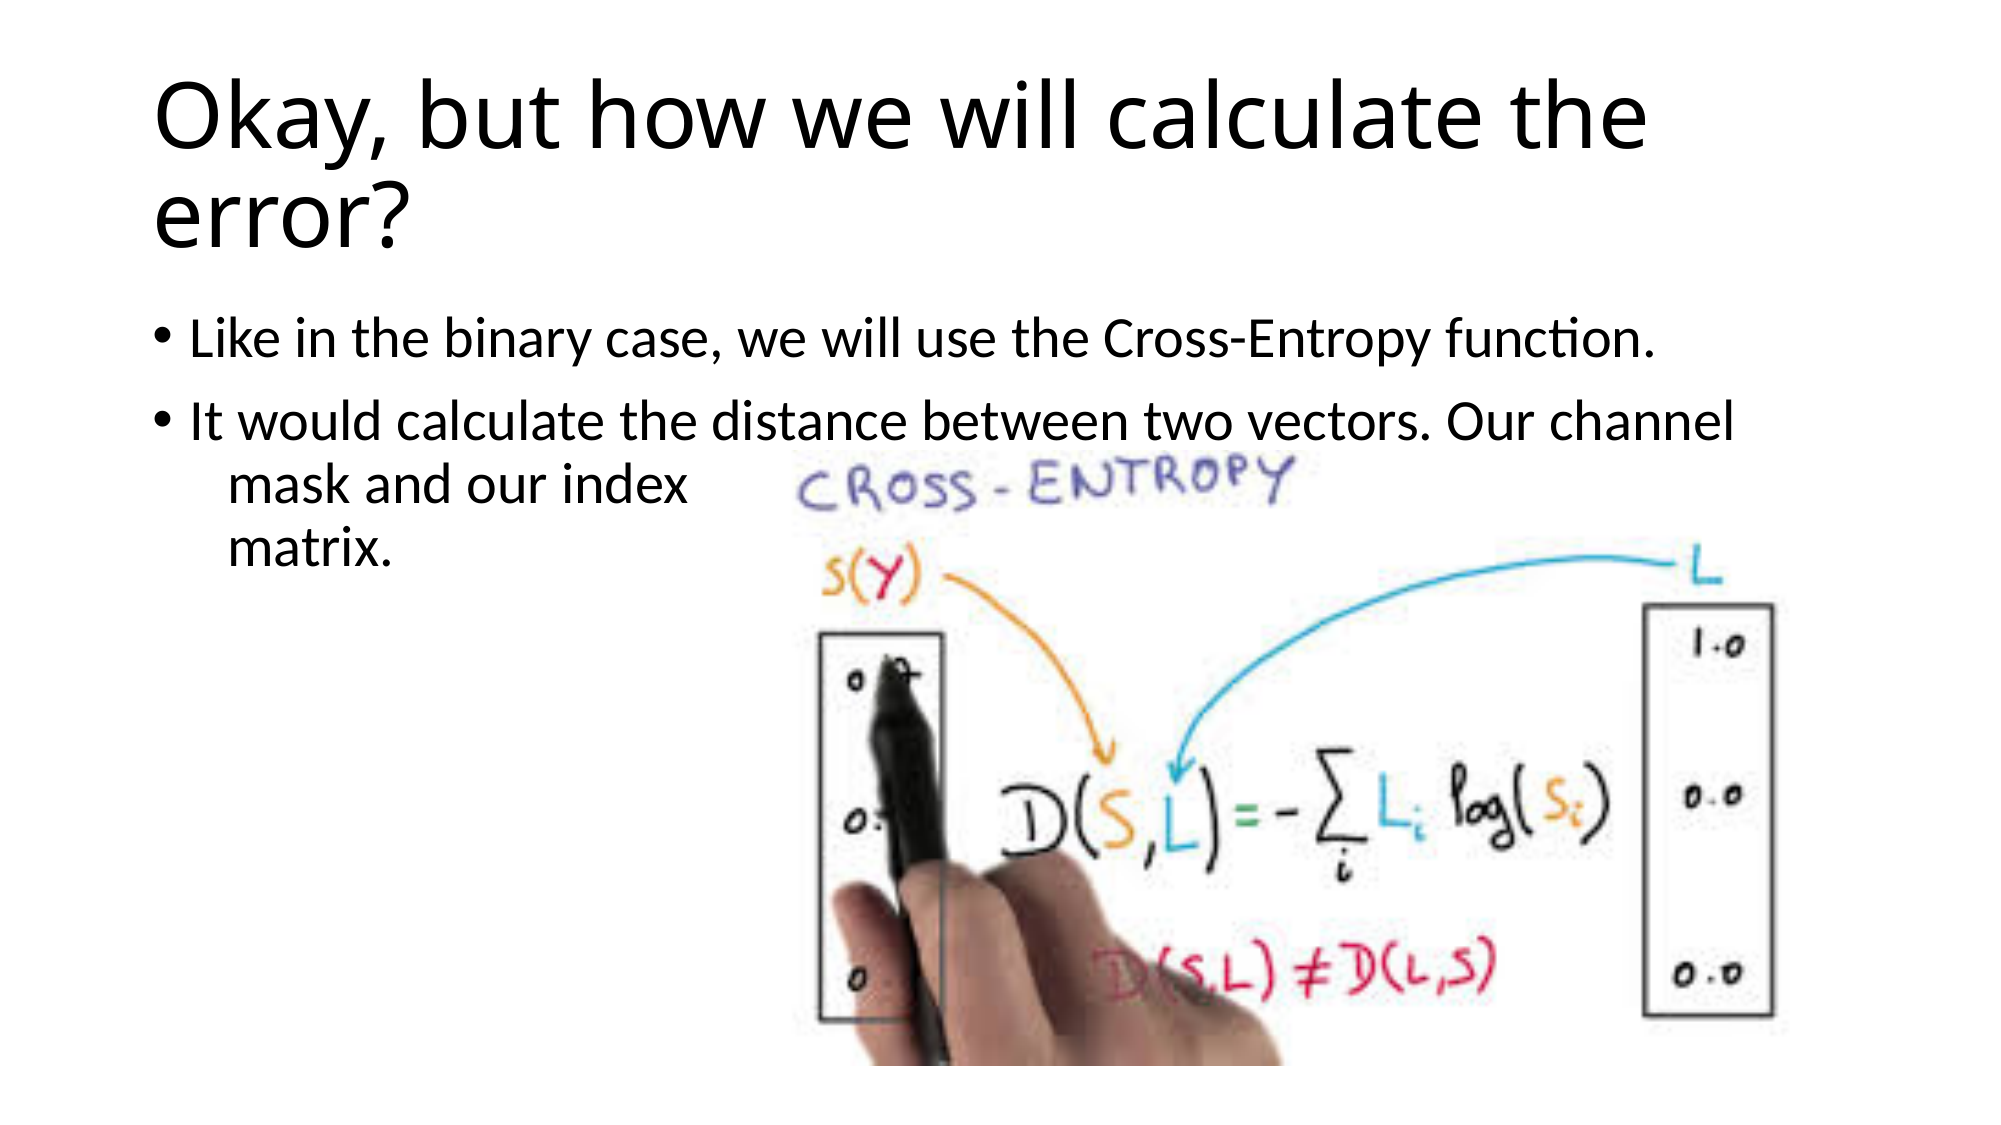

# Okay, but how we will calculate the error?
Like in the binary case, we will use the Cross-Entropy function.
It would calculate the distance between two vectors. Our channel mask and our index
matrix.